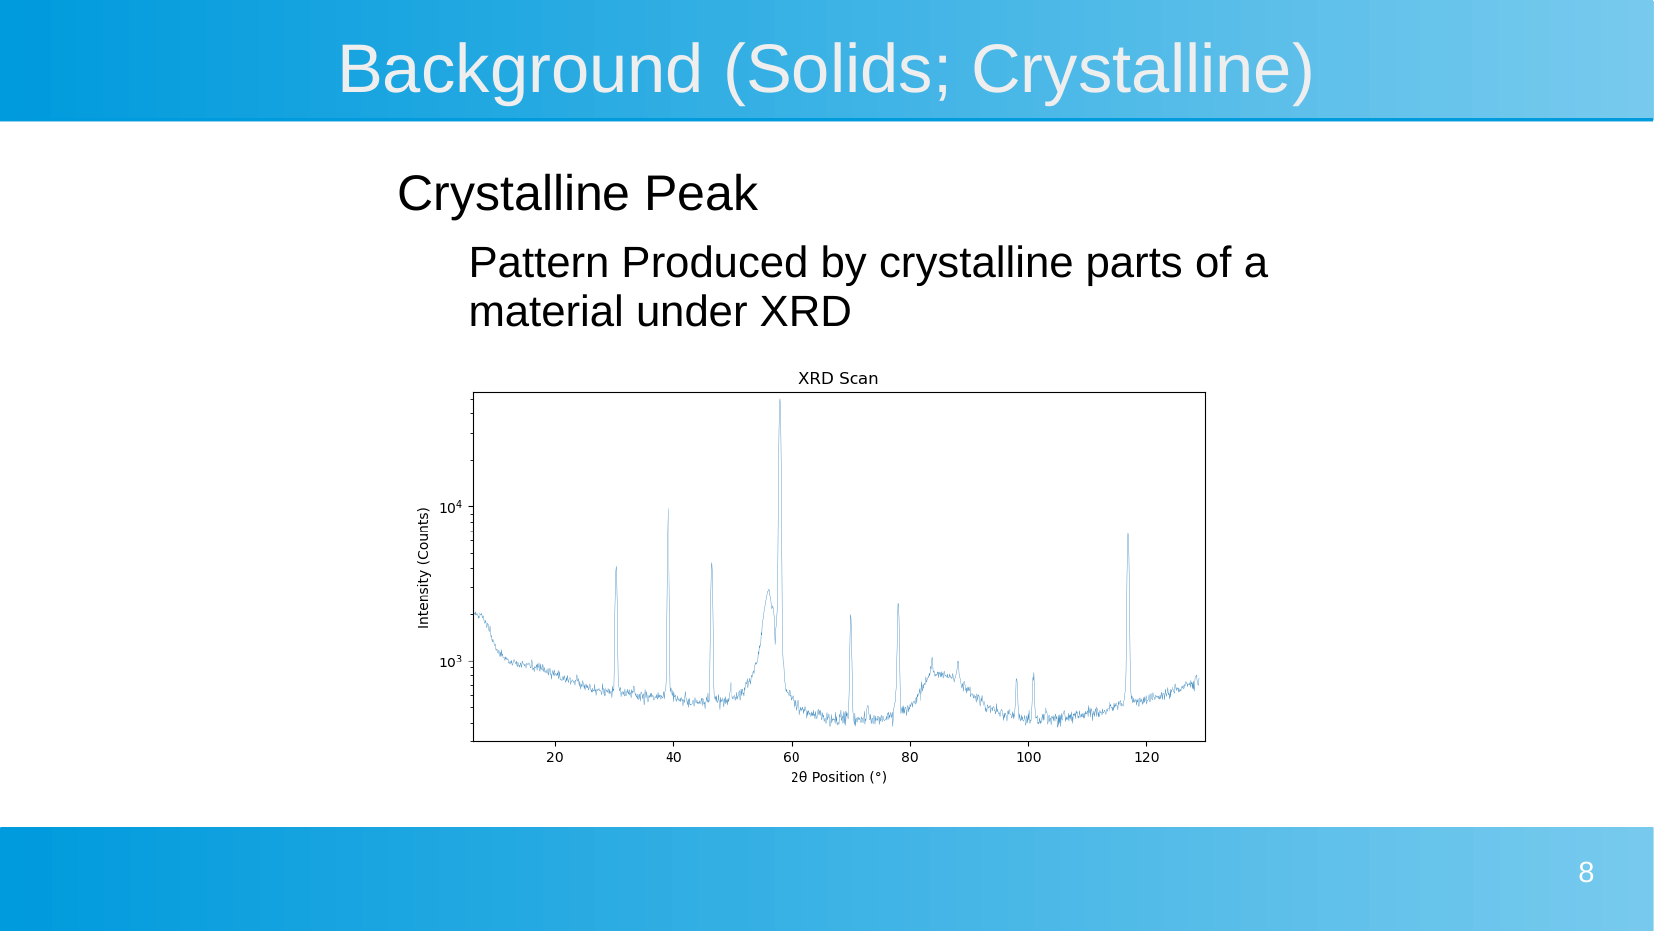

# Background (Solids; Crystalline)
Crystalline Peak
Pattern Produced by crystalline parts of a material under XRD
8